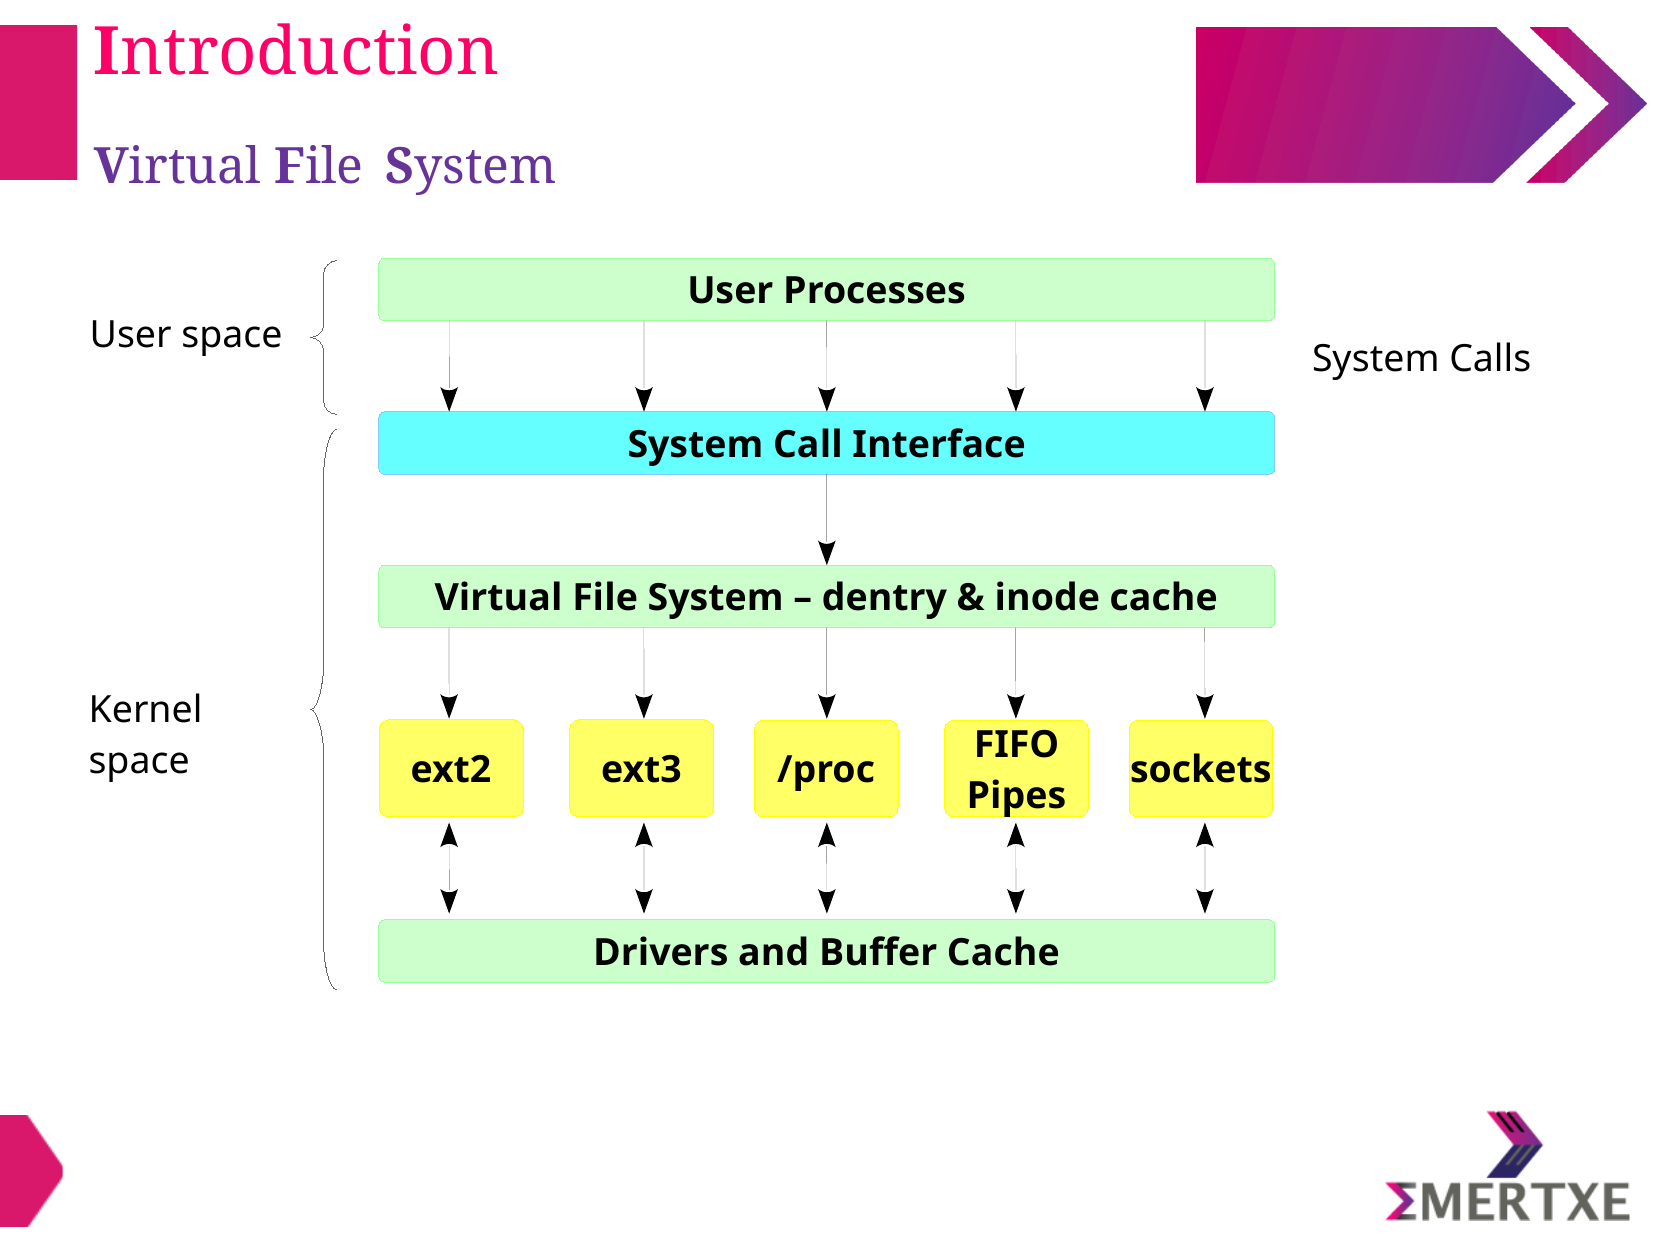

# Introduction Virtual File System
User Processes
System Call Interface
Virtual File System – dentry & inode cache
ext2
ext3
/proc
FIFO
Pipes
sockets
Drivers and Buffer Cache
User space
System Calls
Kernel space